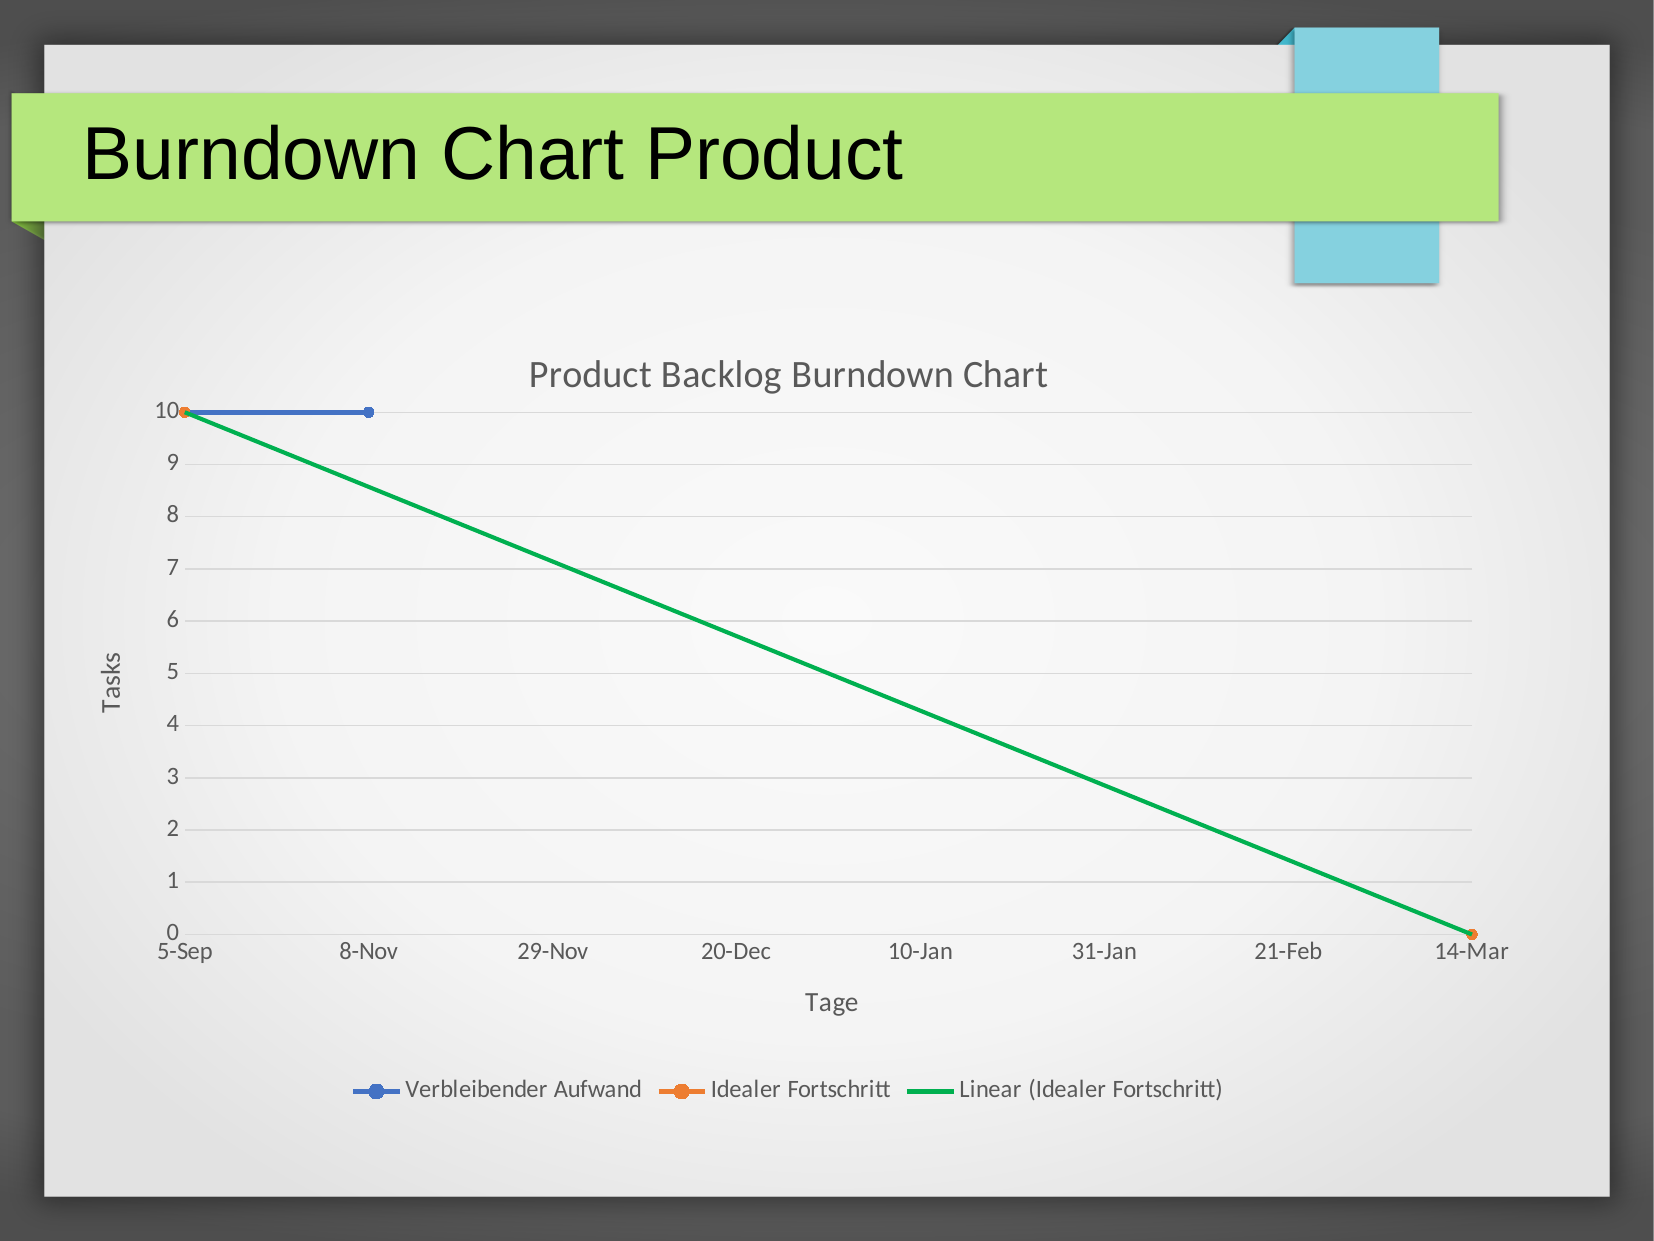

# Burndown Chart Product
### Chart: Product Backlog Burndown Chart
| Category | Verbleibender Aufwand | Idealer Fortschritt |
|---|---|---|
| 5-Sep | 10.0 | 10.0 |
| 8-Nov | 10.0 | None |
| 29-Nov | None | None |
| 20-Dec | None | None |
| 10-Jan | None | None |
| 31-Jan | None | None |
| 21-Feb | None | None |
| 14-Mar | None | 0.0 |